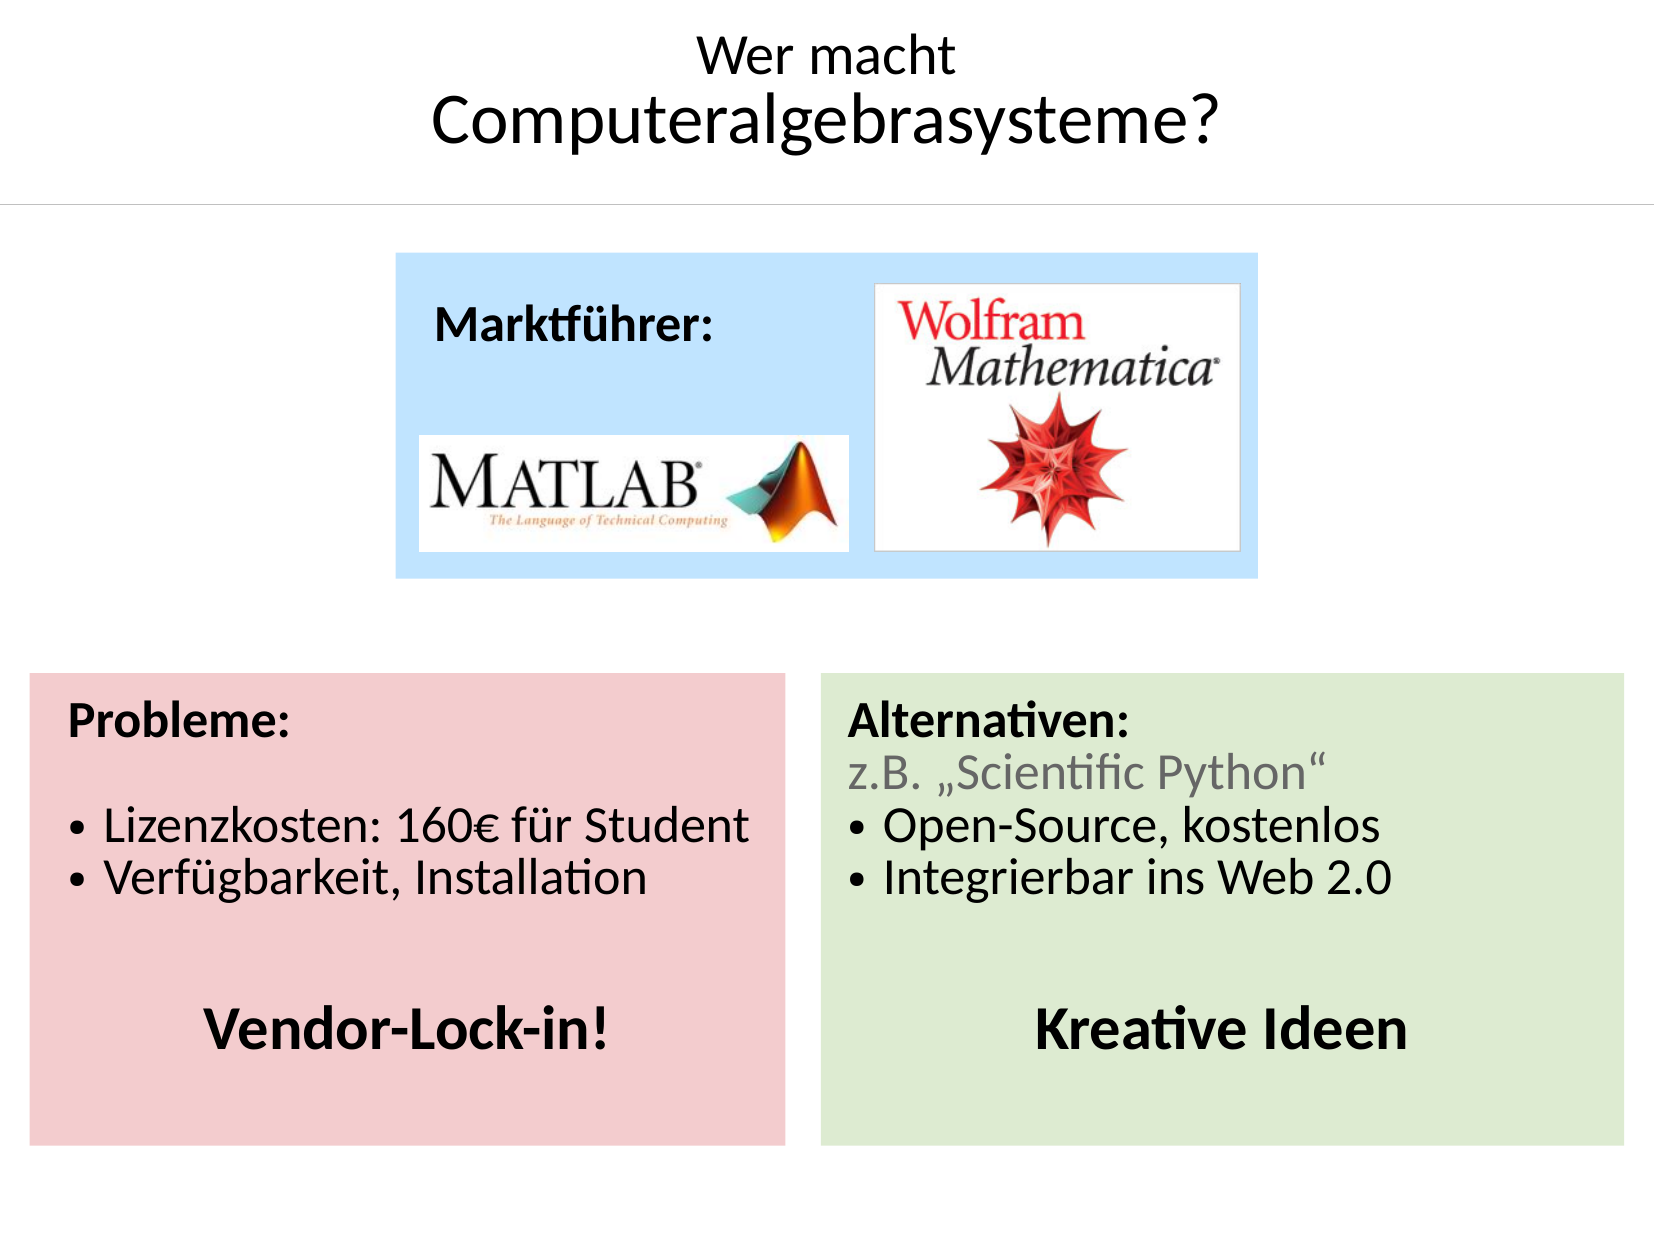

Wer macht
Computeralgebrasysteme?
Marktführer:
Probleme:
Lizenzkosten: 160€ für Student
Verfügbarkeit, Installation
Vendor-Lock-in!
Alternativen:
z.B. „Scientific Python“
Open-Source, kostenlos
Integrierbar ins Web 2.0
Kreative Ideen